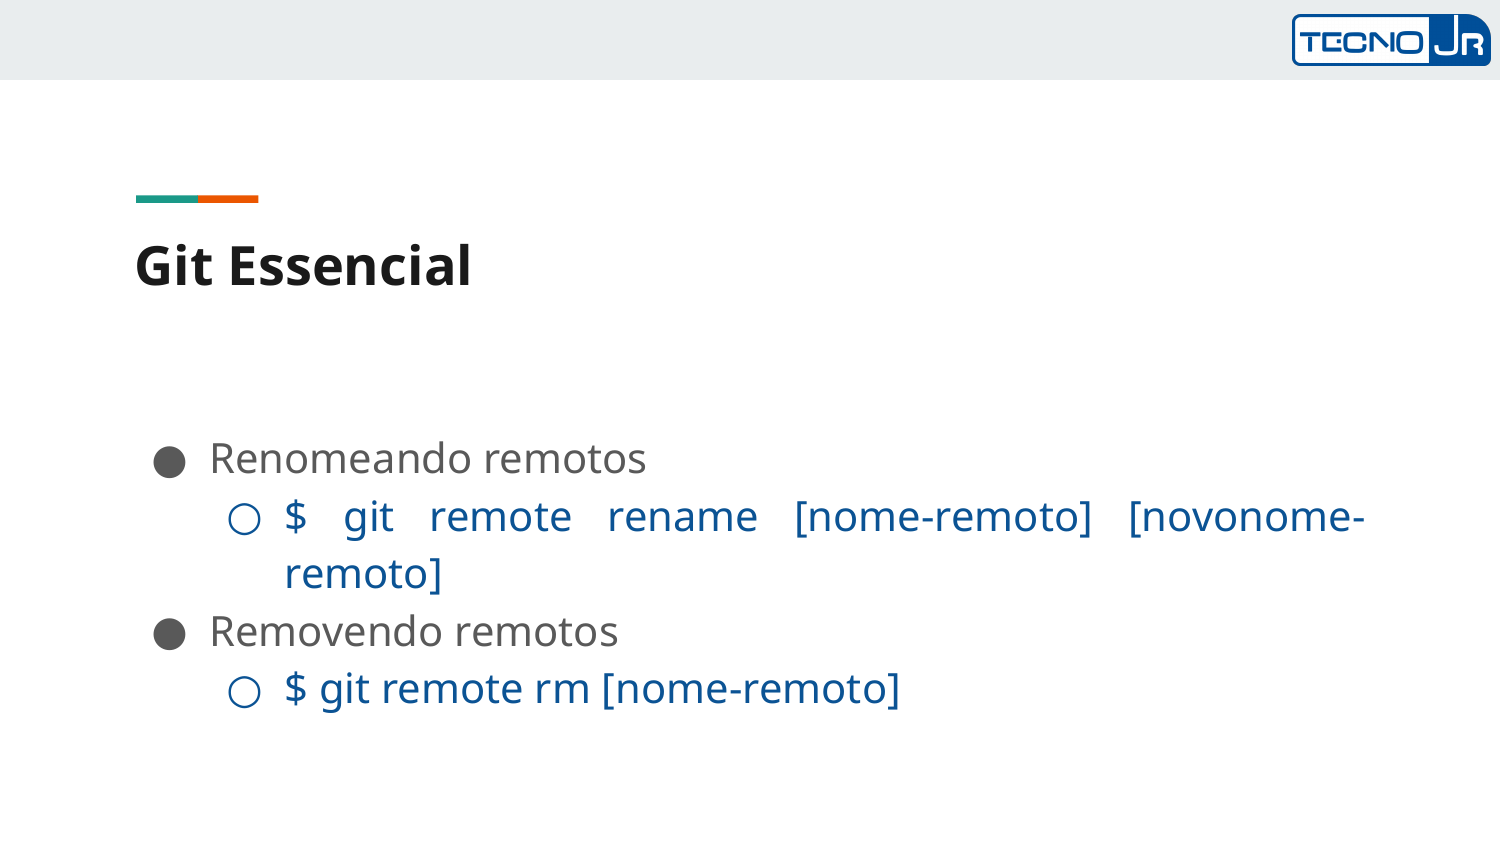

# Git Essencial
Renomeando remotos
$ git remote rename [nome-remoto] [novonome-remoto]
Removendo remotos
$ git remote rm [nome-remoto]